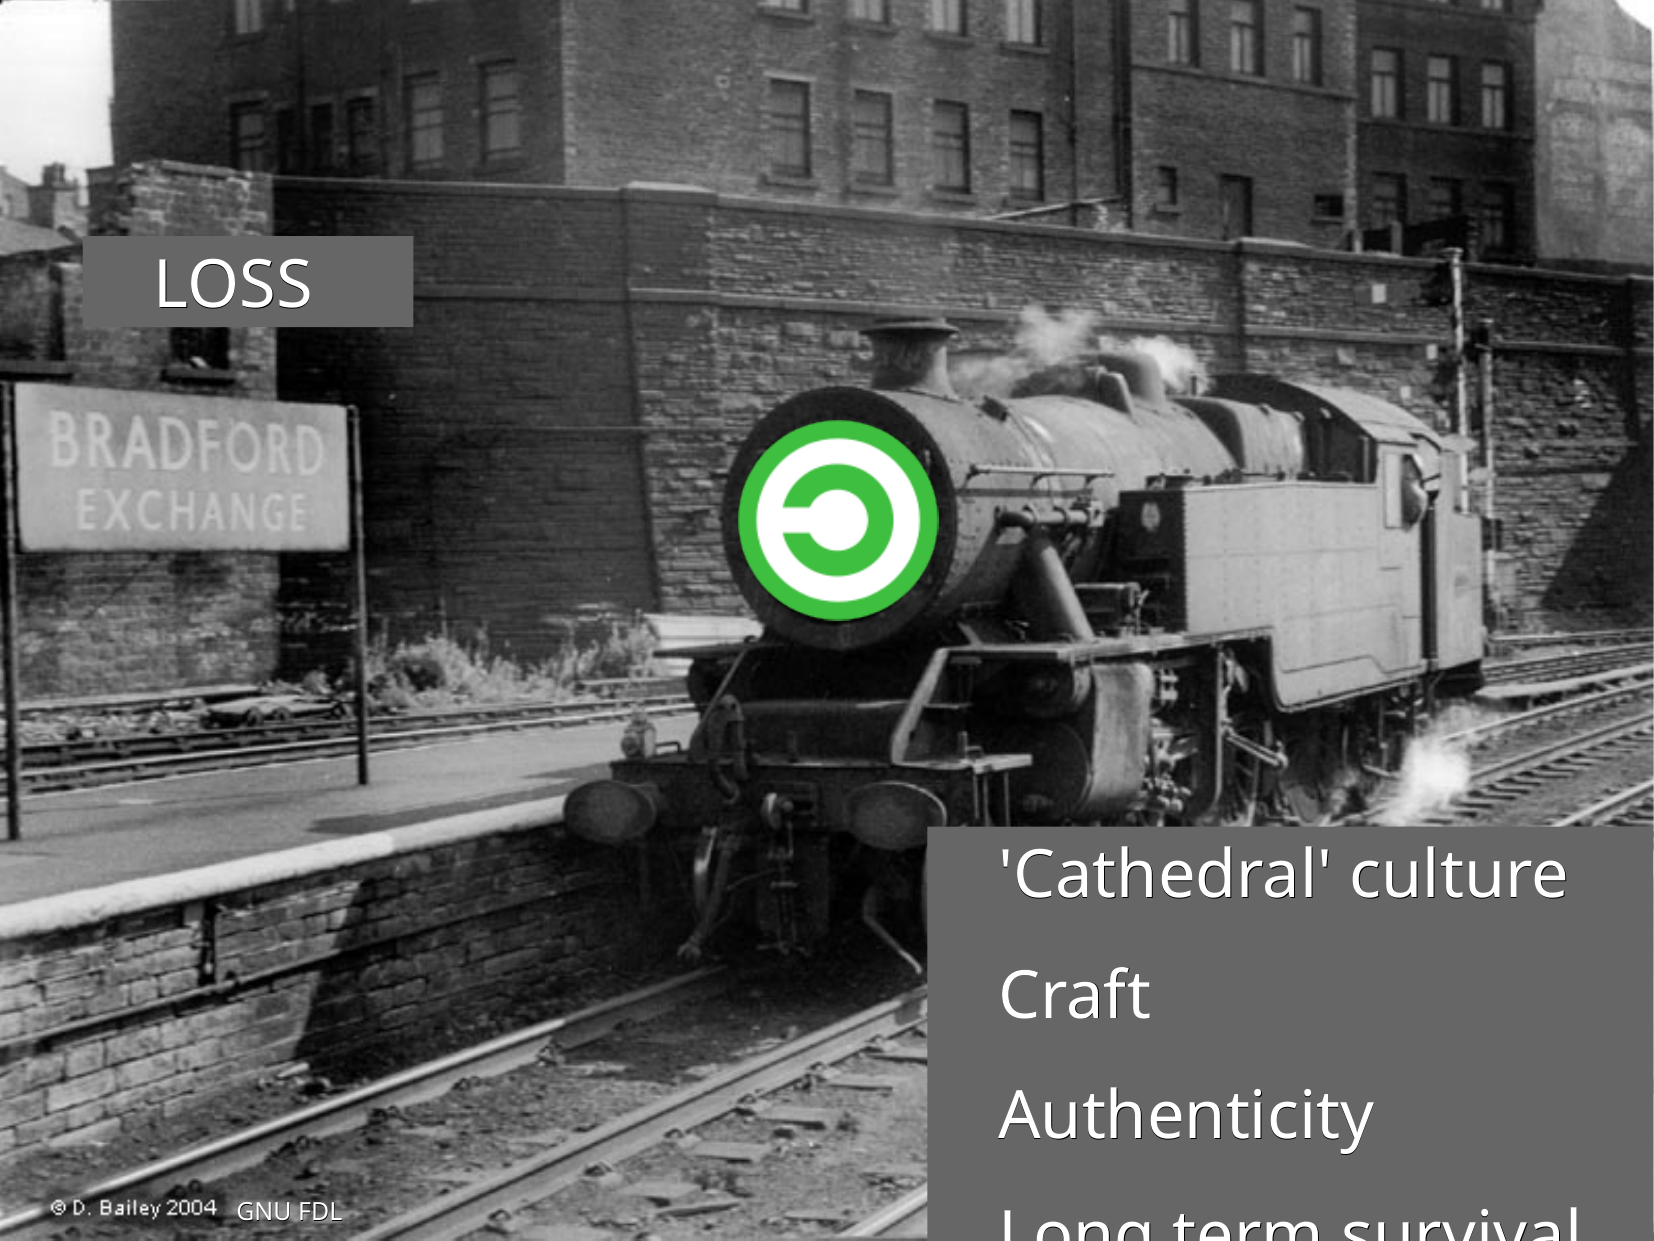

LOSS
# 'Cathedral' culture
Craft
Authenticity
Long term survival
GNU FDL